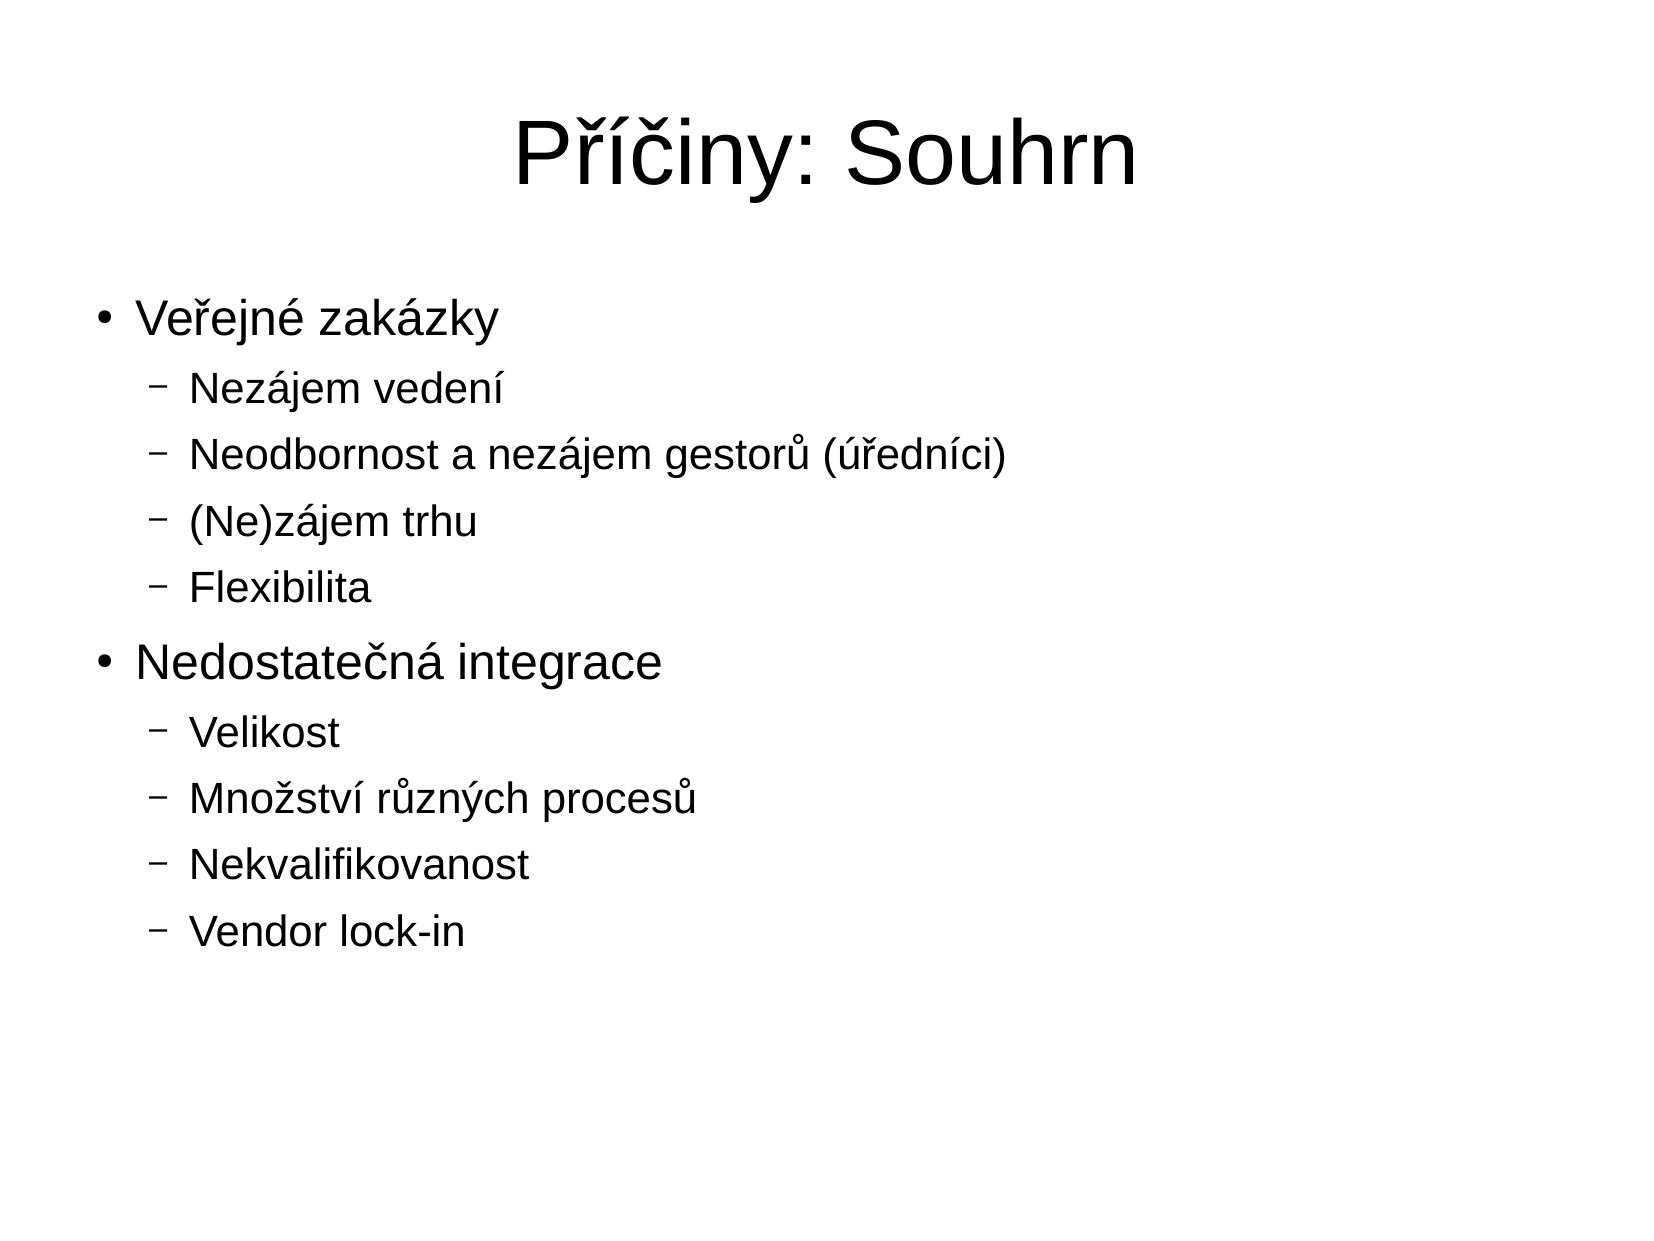

# Příčiny: Souhrn
Veřejné zakázky
Nezájem vedení
Neodbornost a nezájem gestorů (úředníci)
(Ne)zájem trhu
Flexibilita
Nedostatečná integrace
Velikost
Množství různých procesů
Nekvalifikovanost
Vendor lock-in